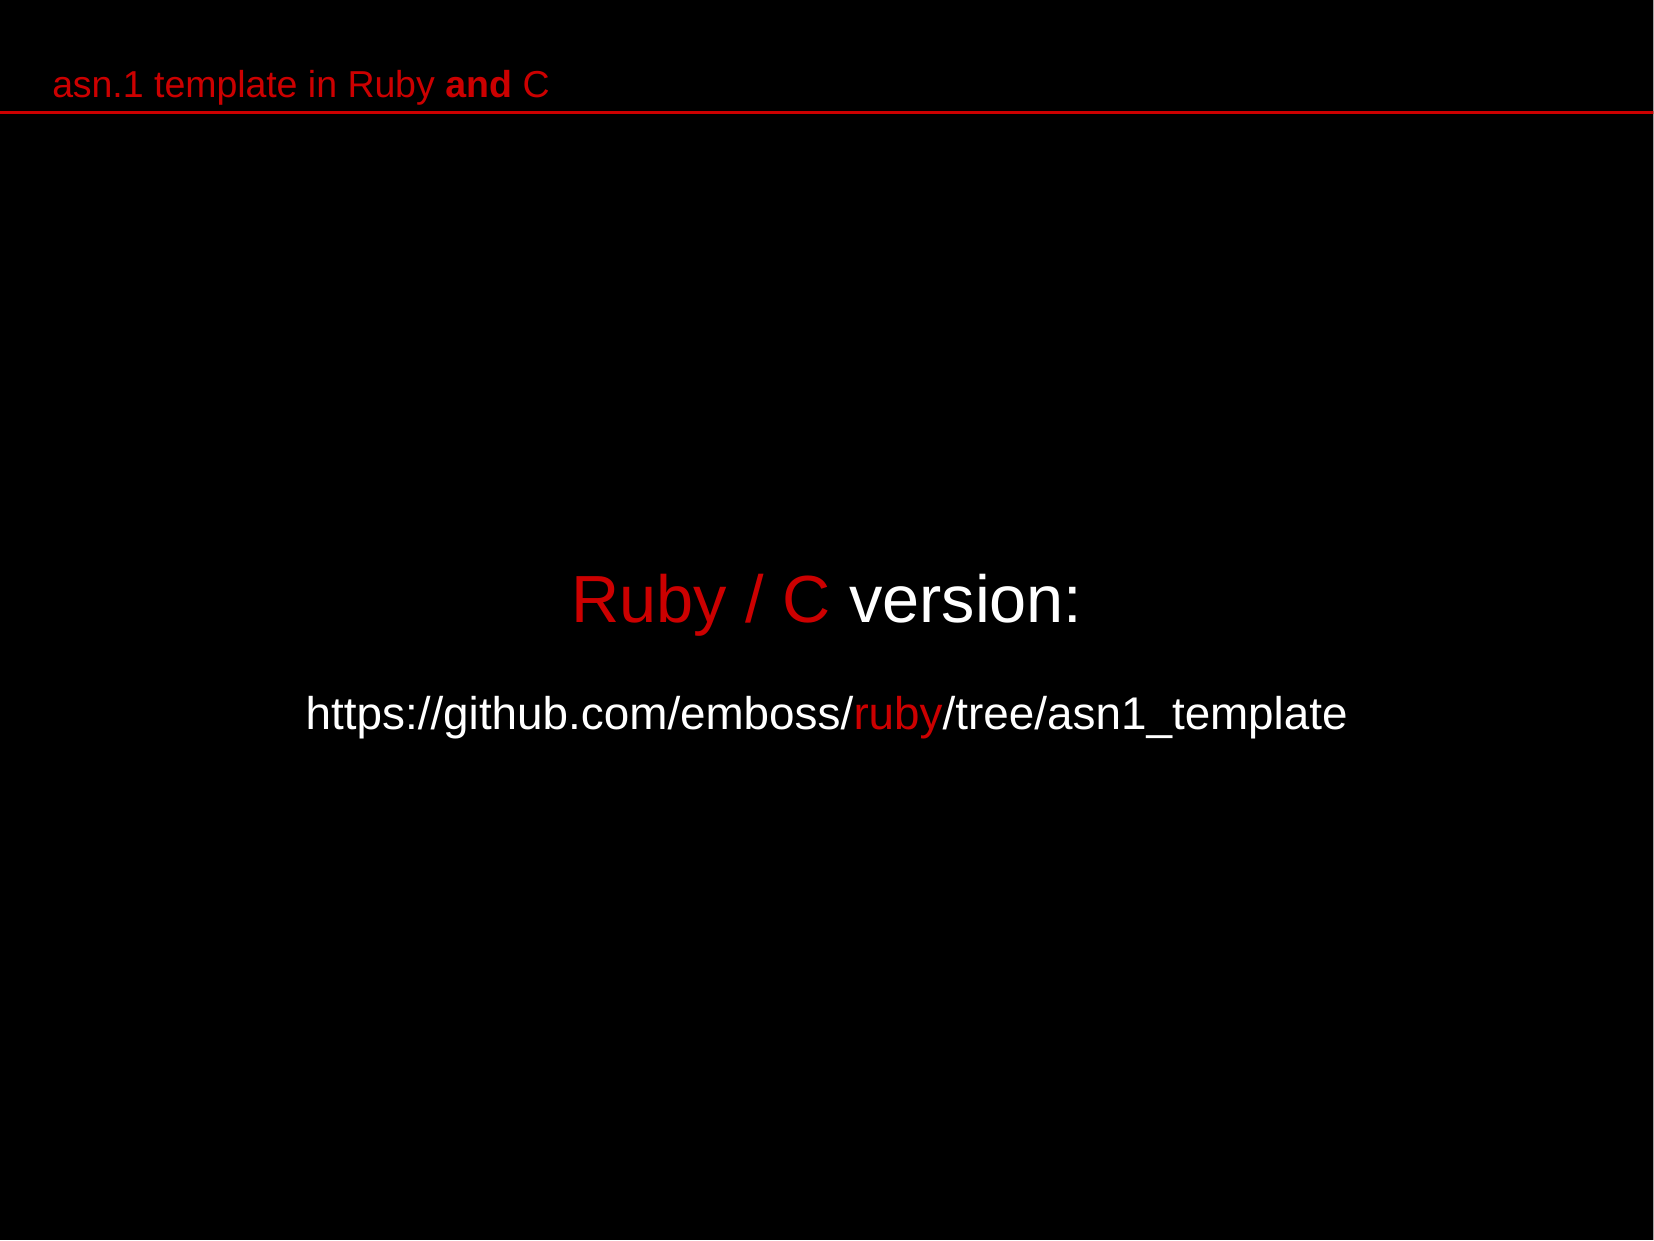

# Ruby / C version:
https://github.com/emboss/ruby/tree/asn1_template
asn.1 template in Ruby and C